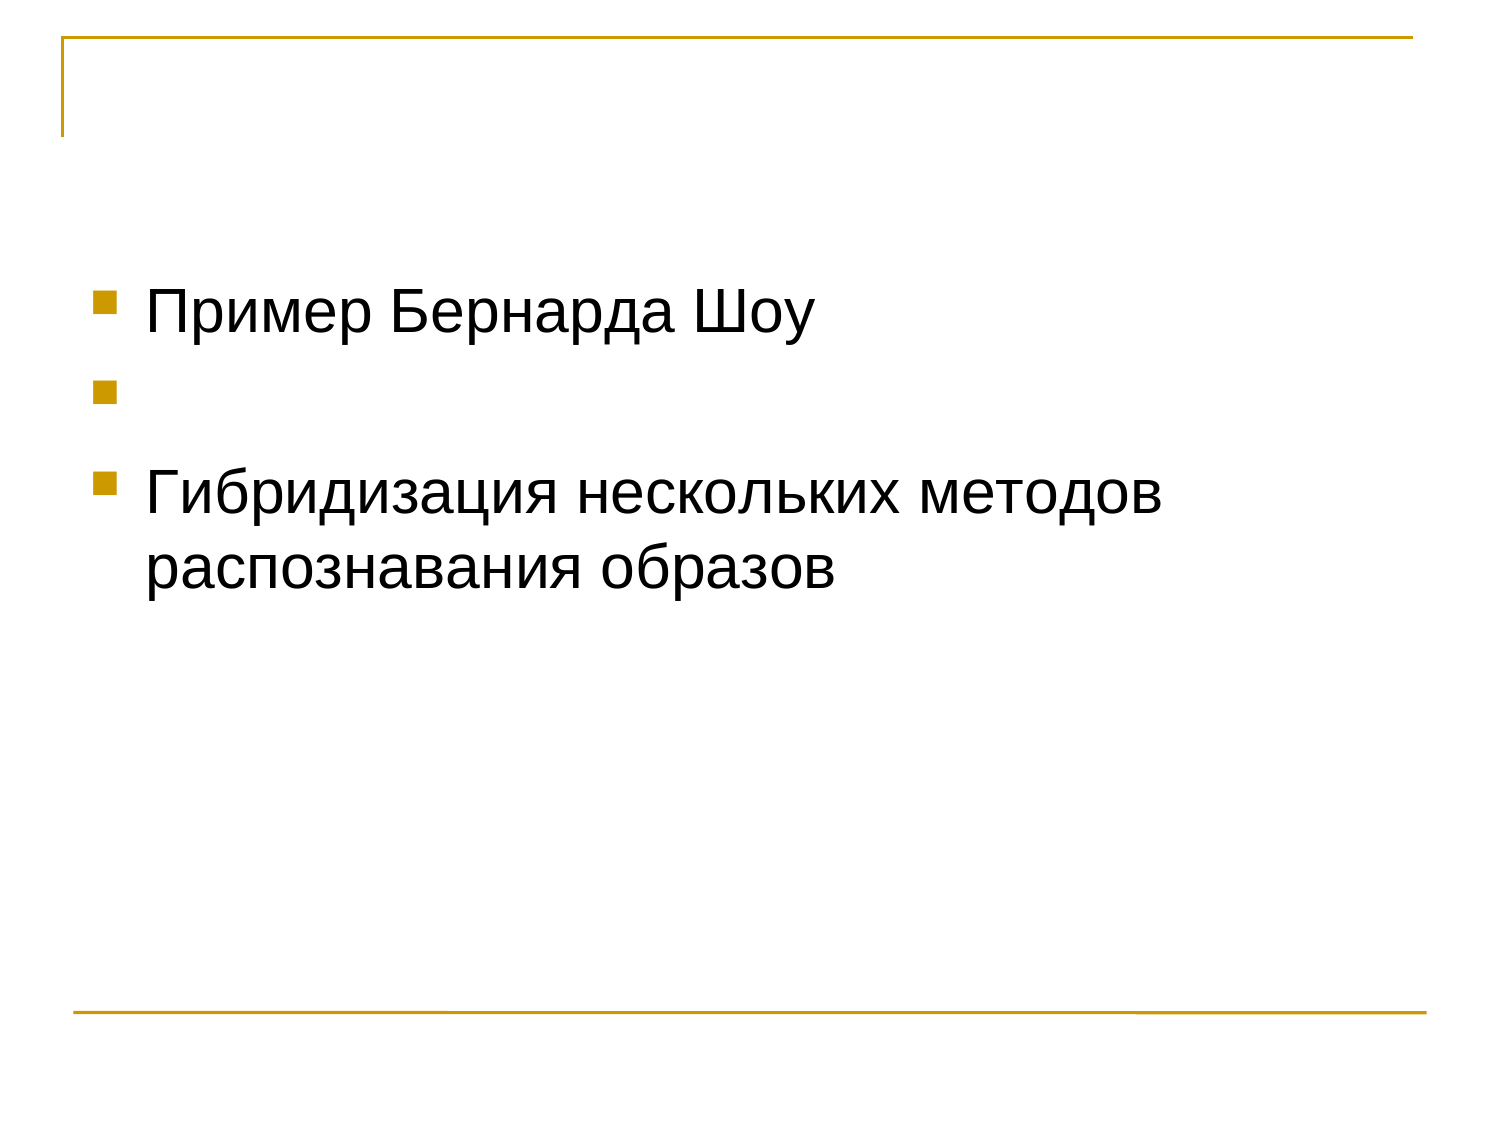

#
Пример Бернарда Шоу
Гибридизация нескольких методов распознавания образов